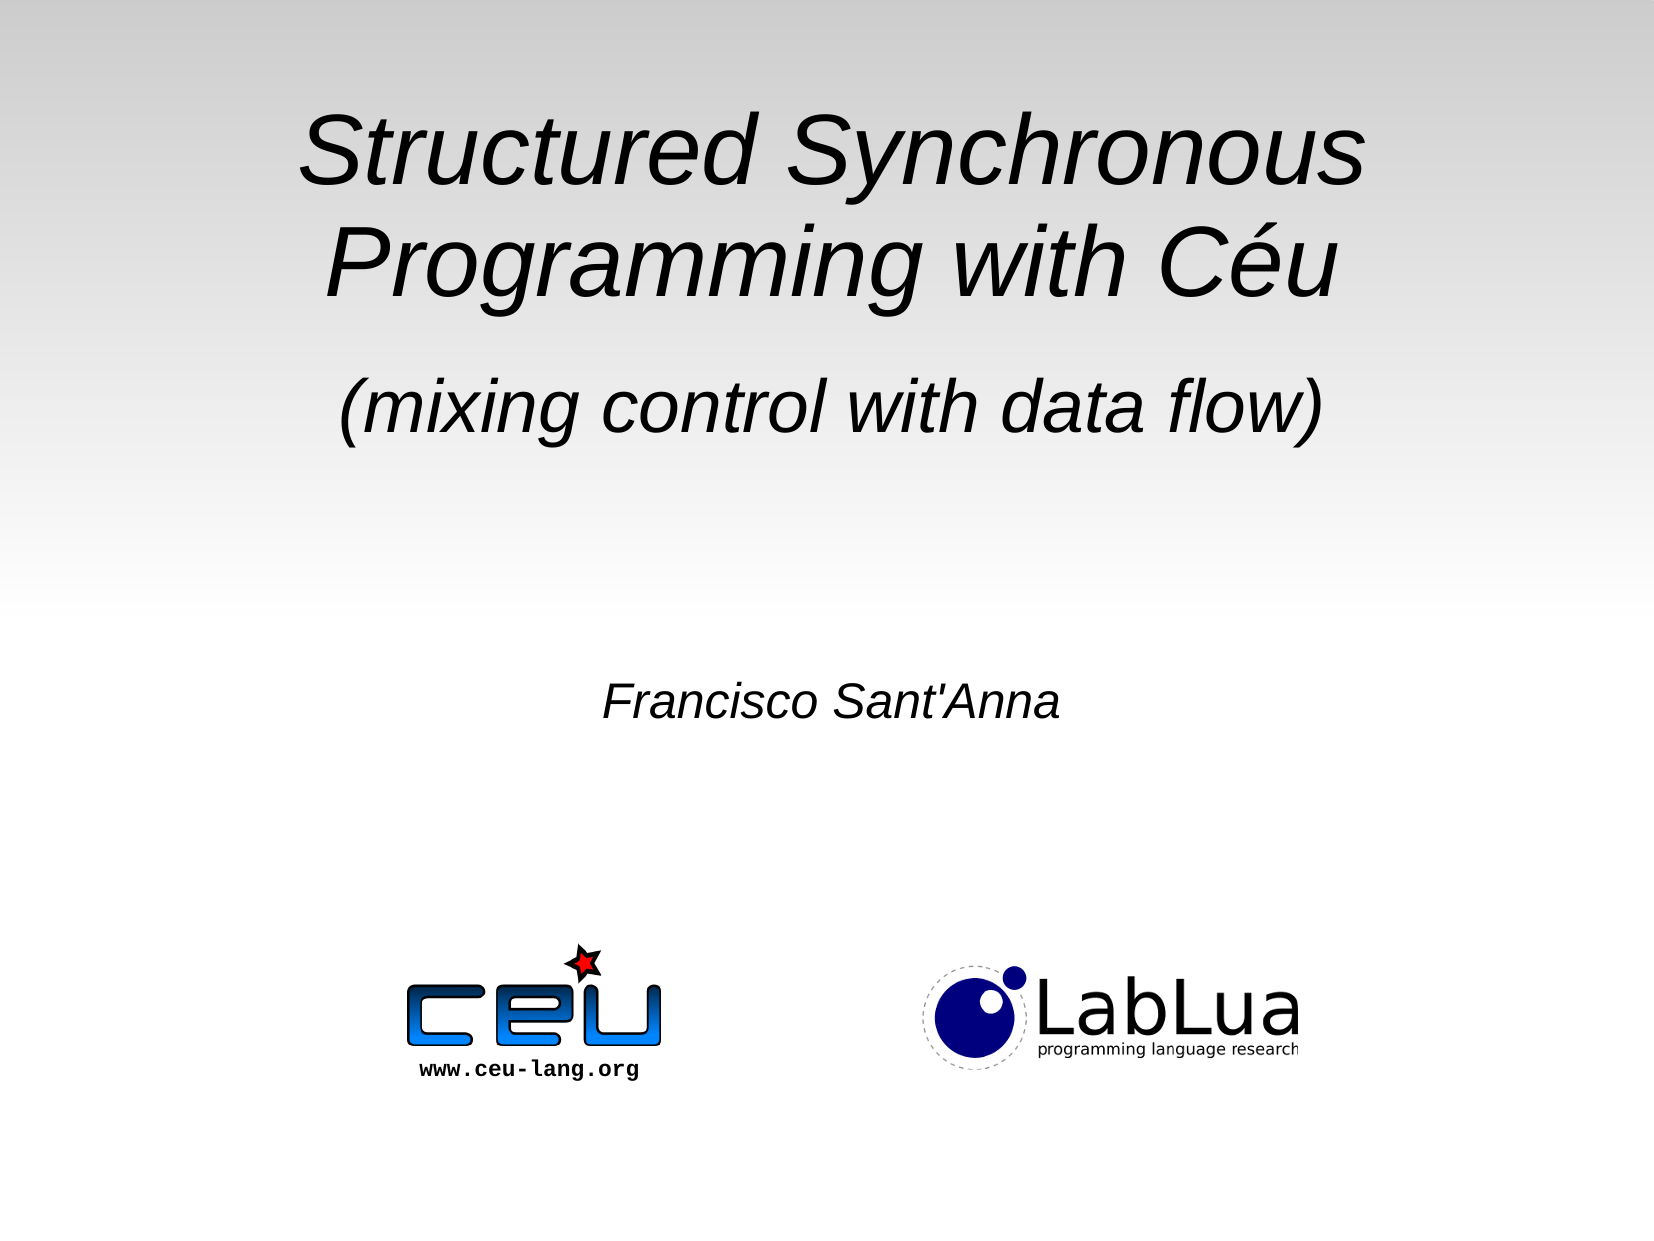

# Structured Synchronous Programming with Céu
(mixing control with data flow)
Francisco Sant'Anna
www.ceu-lang.org